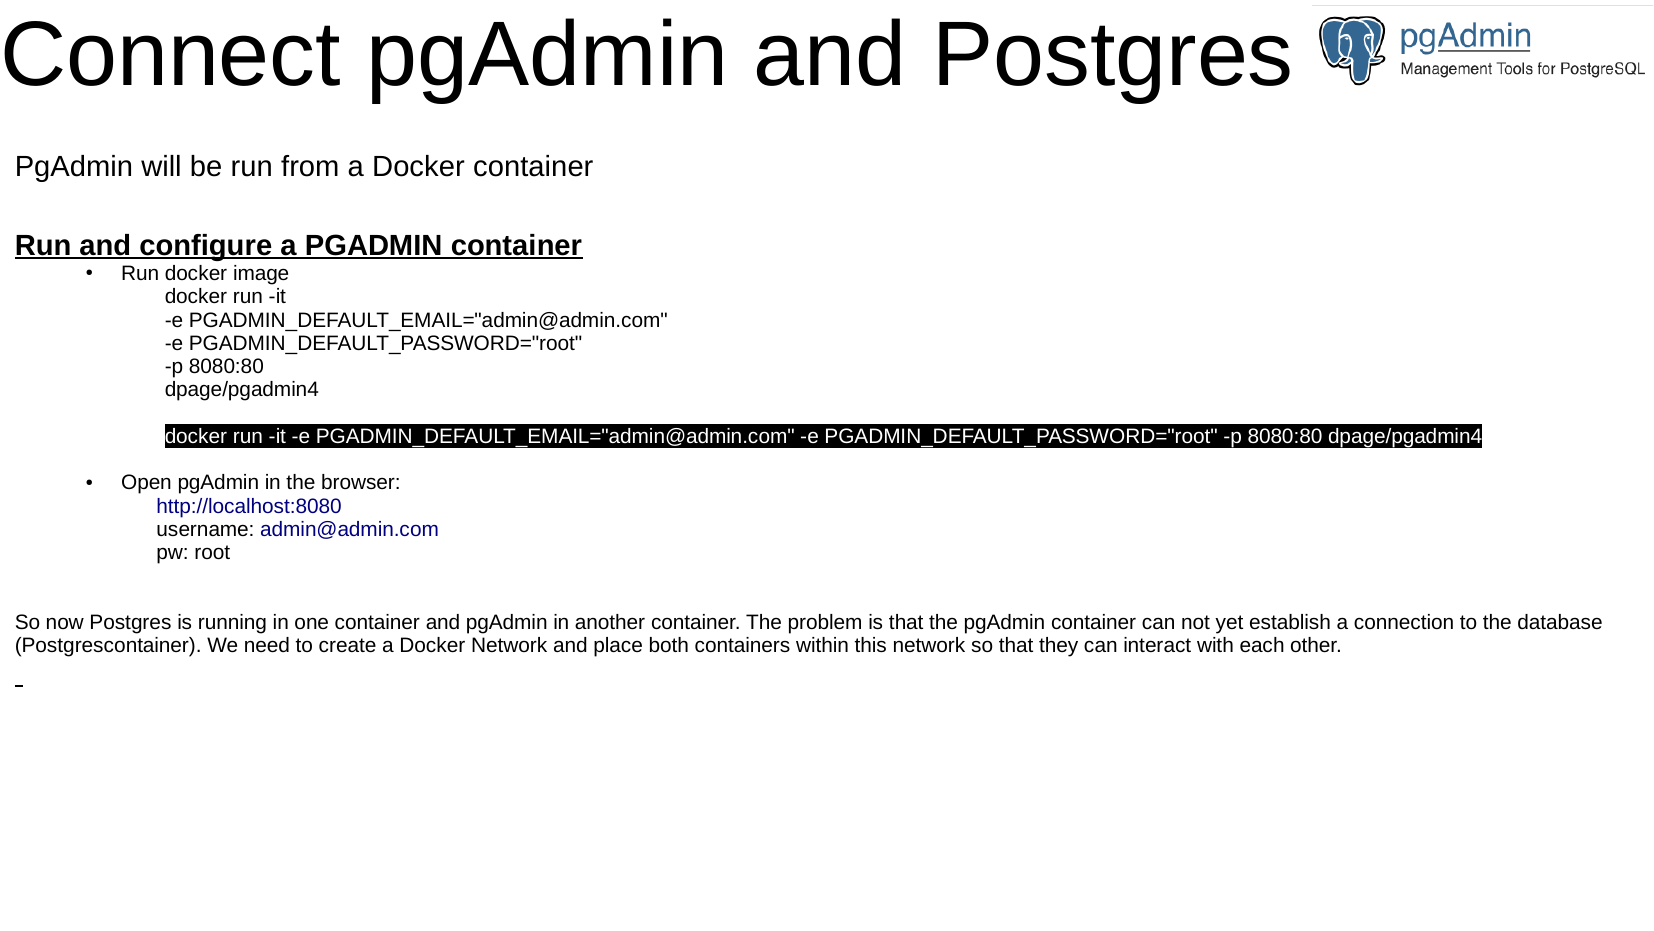

# Connect pgAdmin and Postgres
PgAdmin will be run from a Docker container
Run and configure a PGADMIN container
Run docker image
		docker run -it
		-e PGADMIN_DEFAULT_EMAIL="admin@admin.com"
		-e PGADMIN_DEFAULT_PASSWORD="root"
		-p 8080:80
		dpage/pgadmin4
		docker run -it -e PGADMIN_DEFAULT_EMAIL="admin@admin.com" -e PGADMIN_DEFAULT_PASSWORD="root" -p 8080:80 dpage/pgadmin4
Open pgAdmin in the browser:
http://localhost:8080
username: admin@admin.com
pw: root
So now Postgres is running in one container and pgAdmin in another container. The problem is that the pgAdmin container can not yet establish a connection to the database (Postgrescontainer). We need to create a Docker Network and place both containers within this network so that they can interact with each other.